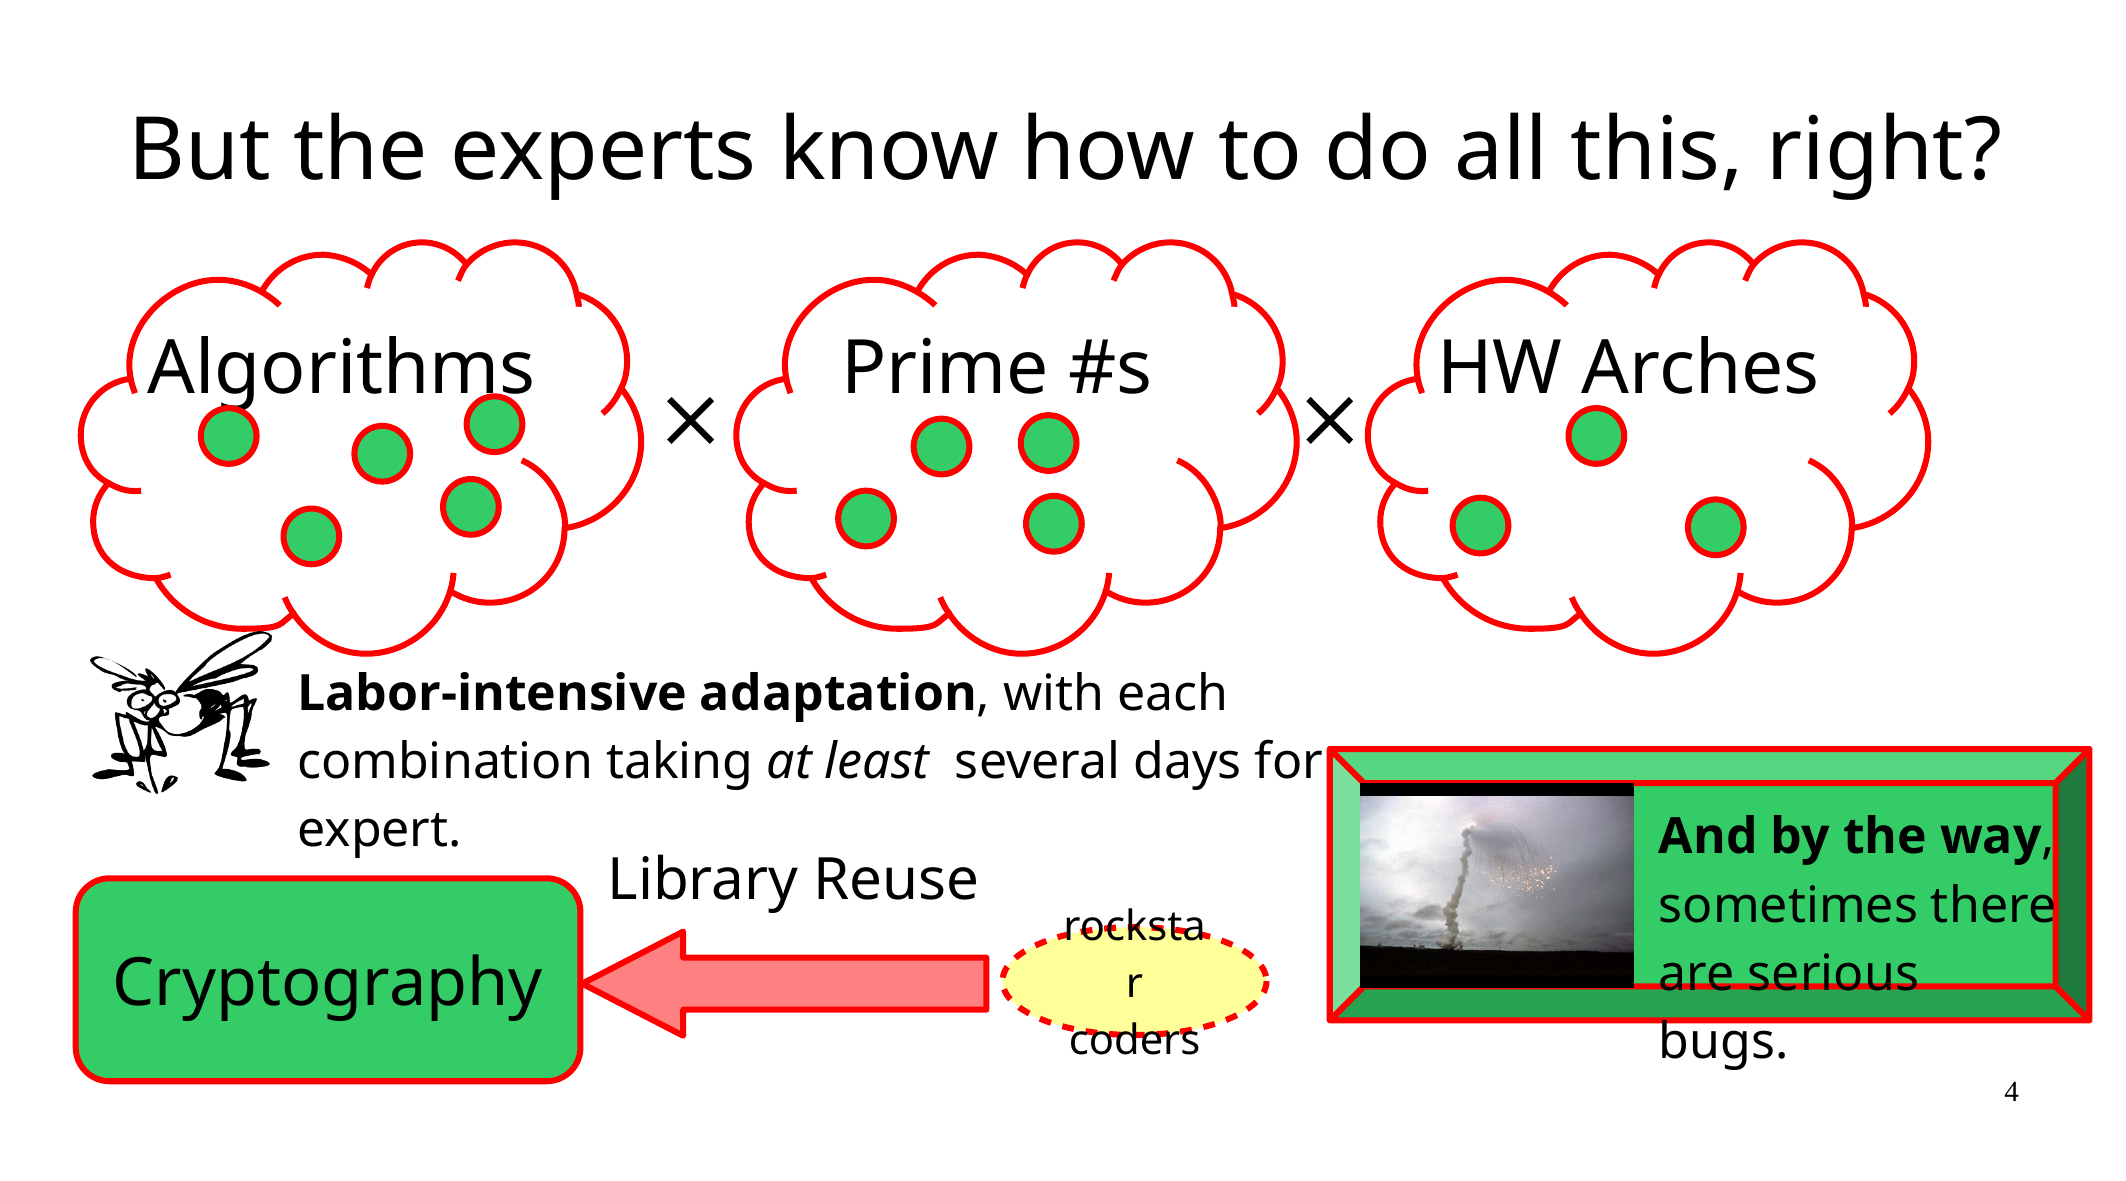

# But the experts know how to do all this, right?
Algorithms
Prime #s

HW Arches

Labor-intensive adaptation, with each combination taking at least several days for an expert.
And by the way,
sometimes there are serious bugs.
Library Reuse
rockstar
coders
Cryptography
4